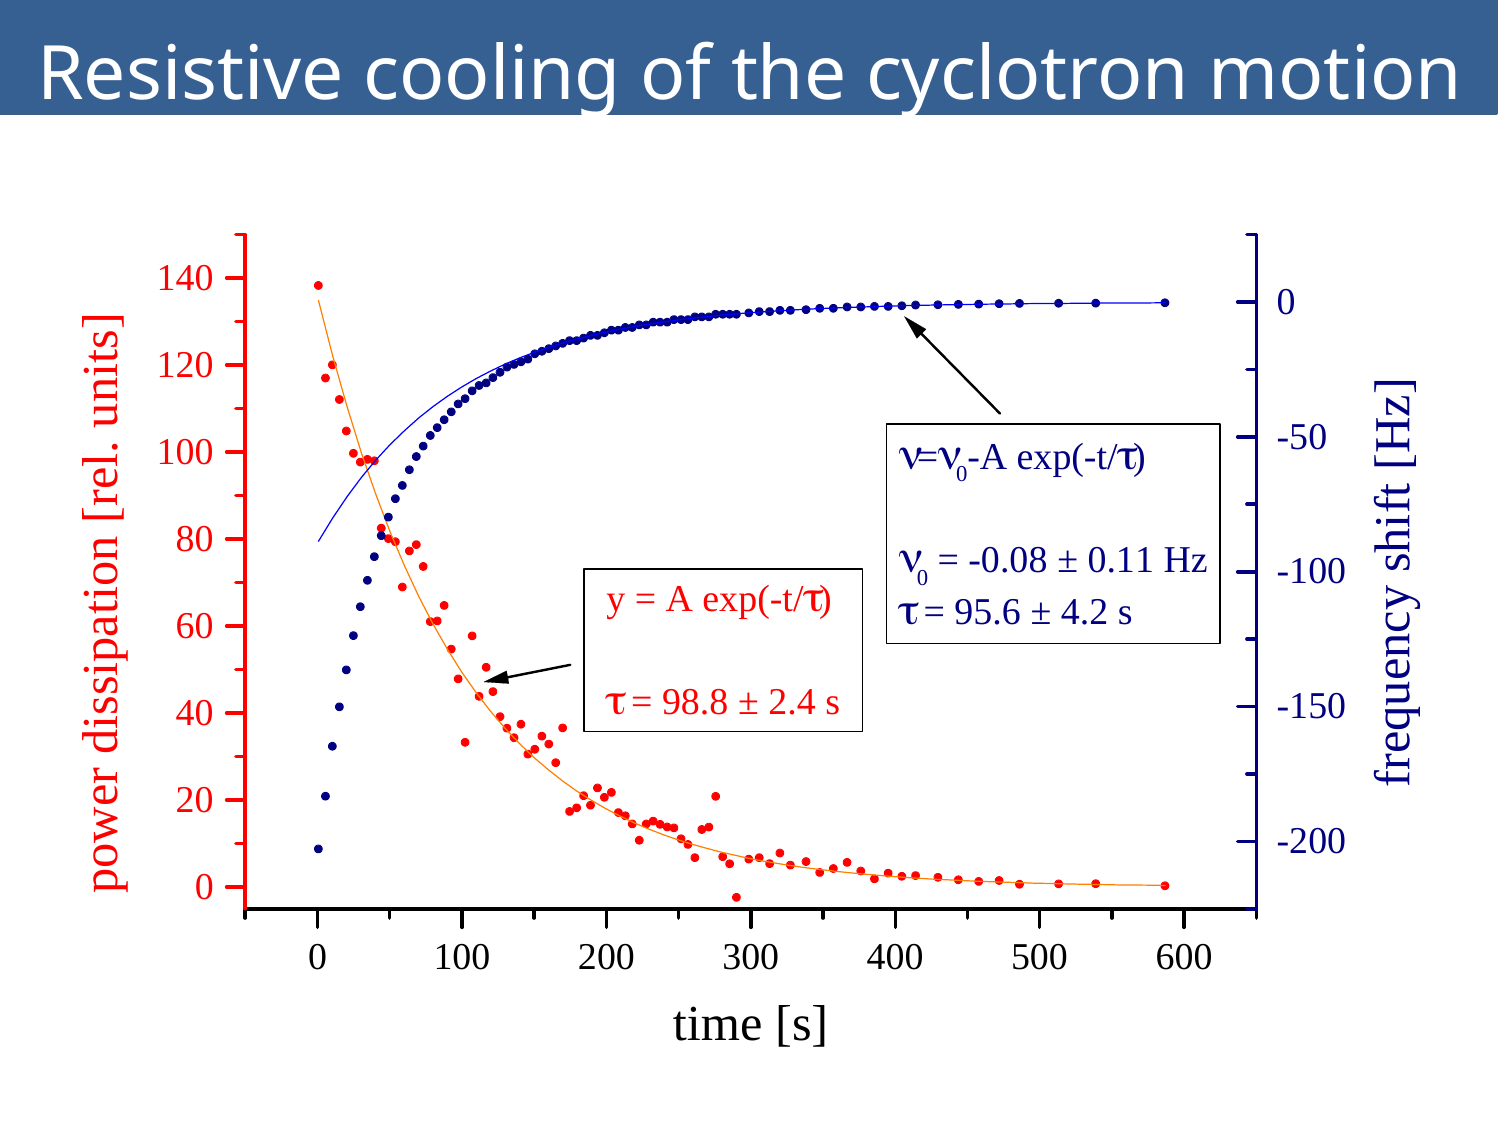

# Resistive cooling of the cyclotron motion